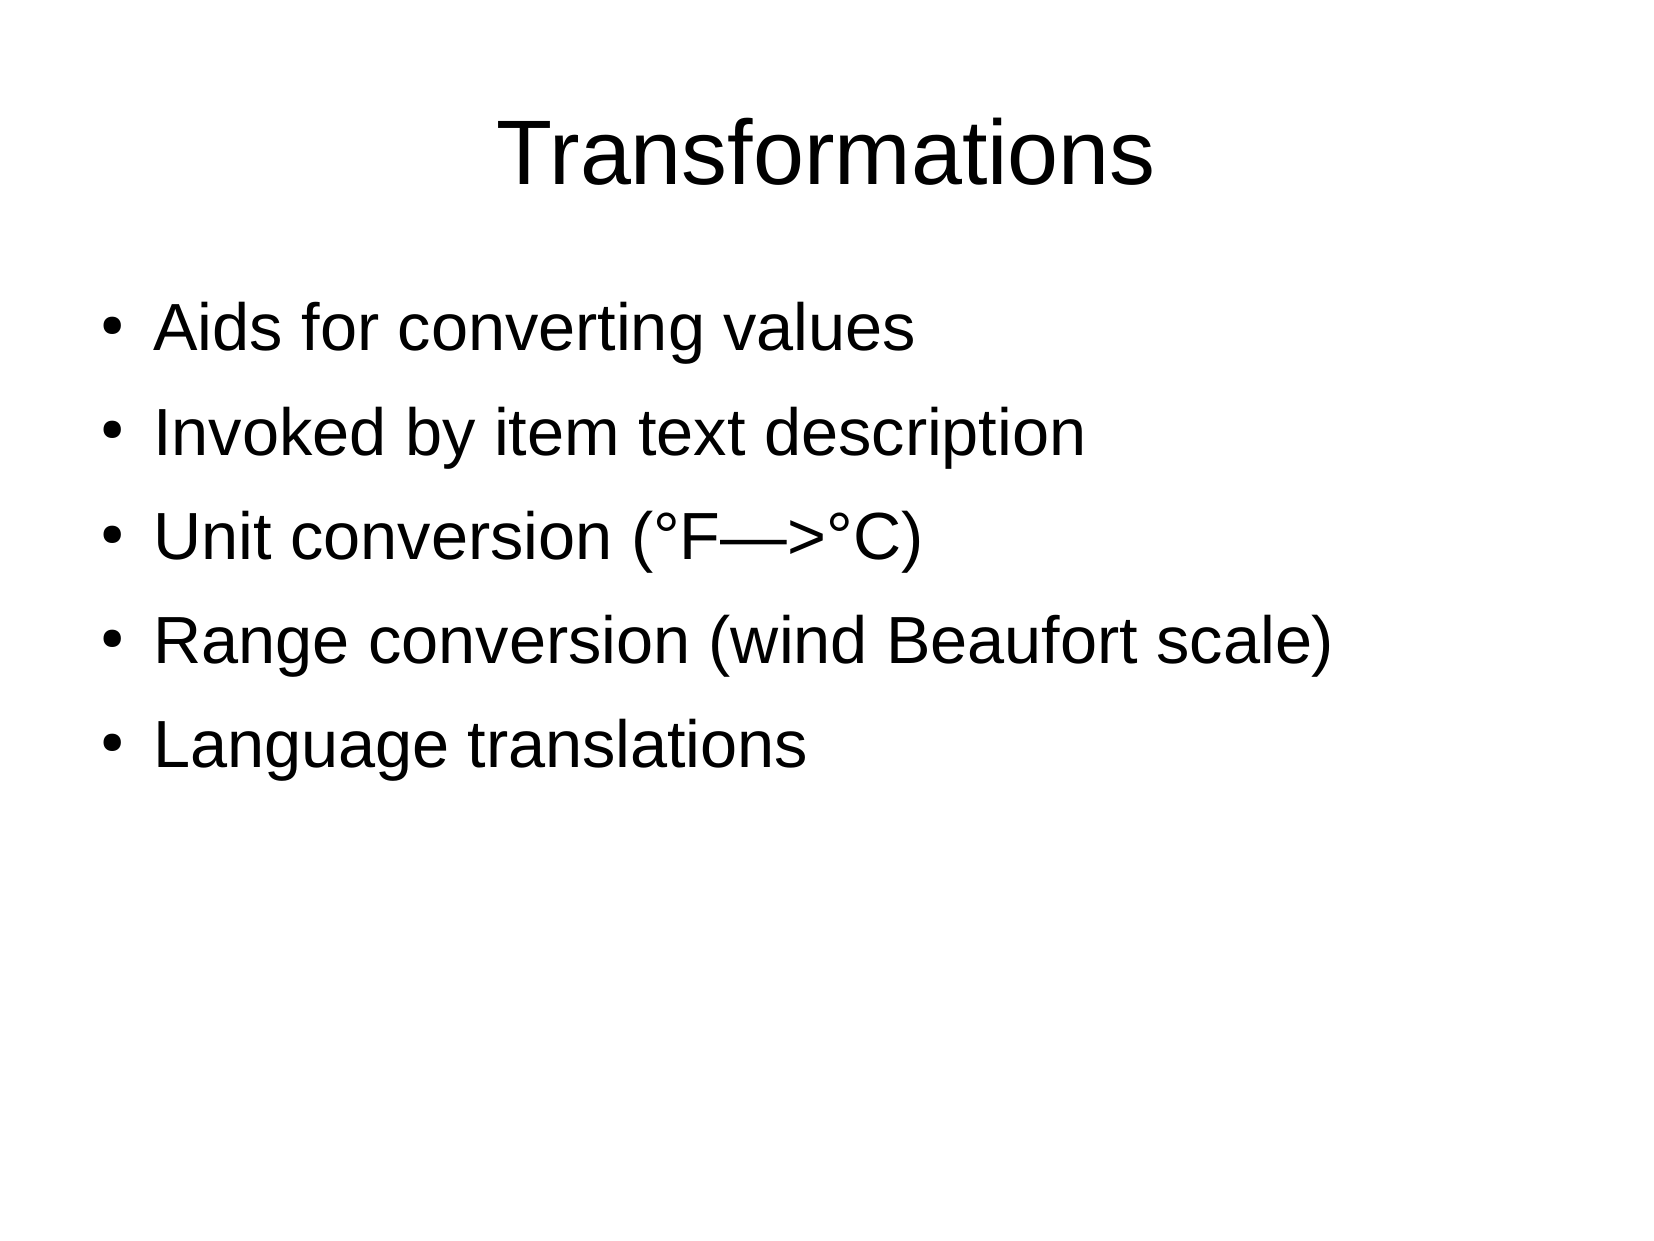

# Transformations
Aids for converting values
Invoked by item text description
Unit conversion (°F—>°C)
Range conversion (wind Beaufort scale)
Language translations